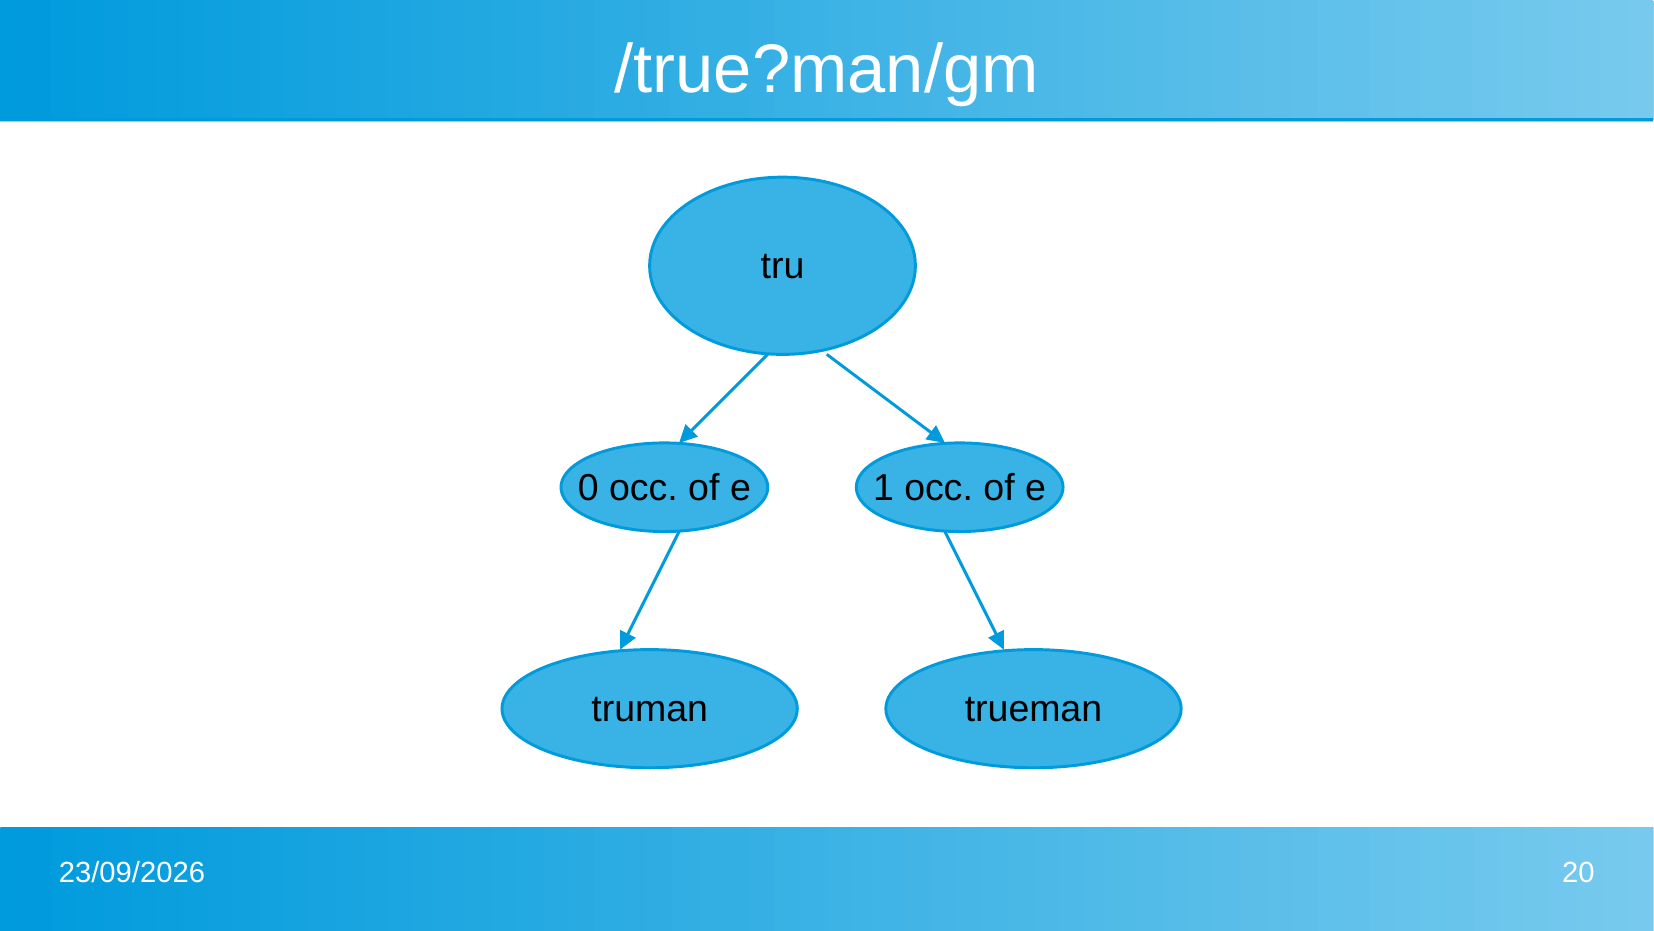

# /true?man/gm
tru
0 occ. of e
1 occ. of e
truman
trueman
20